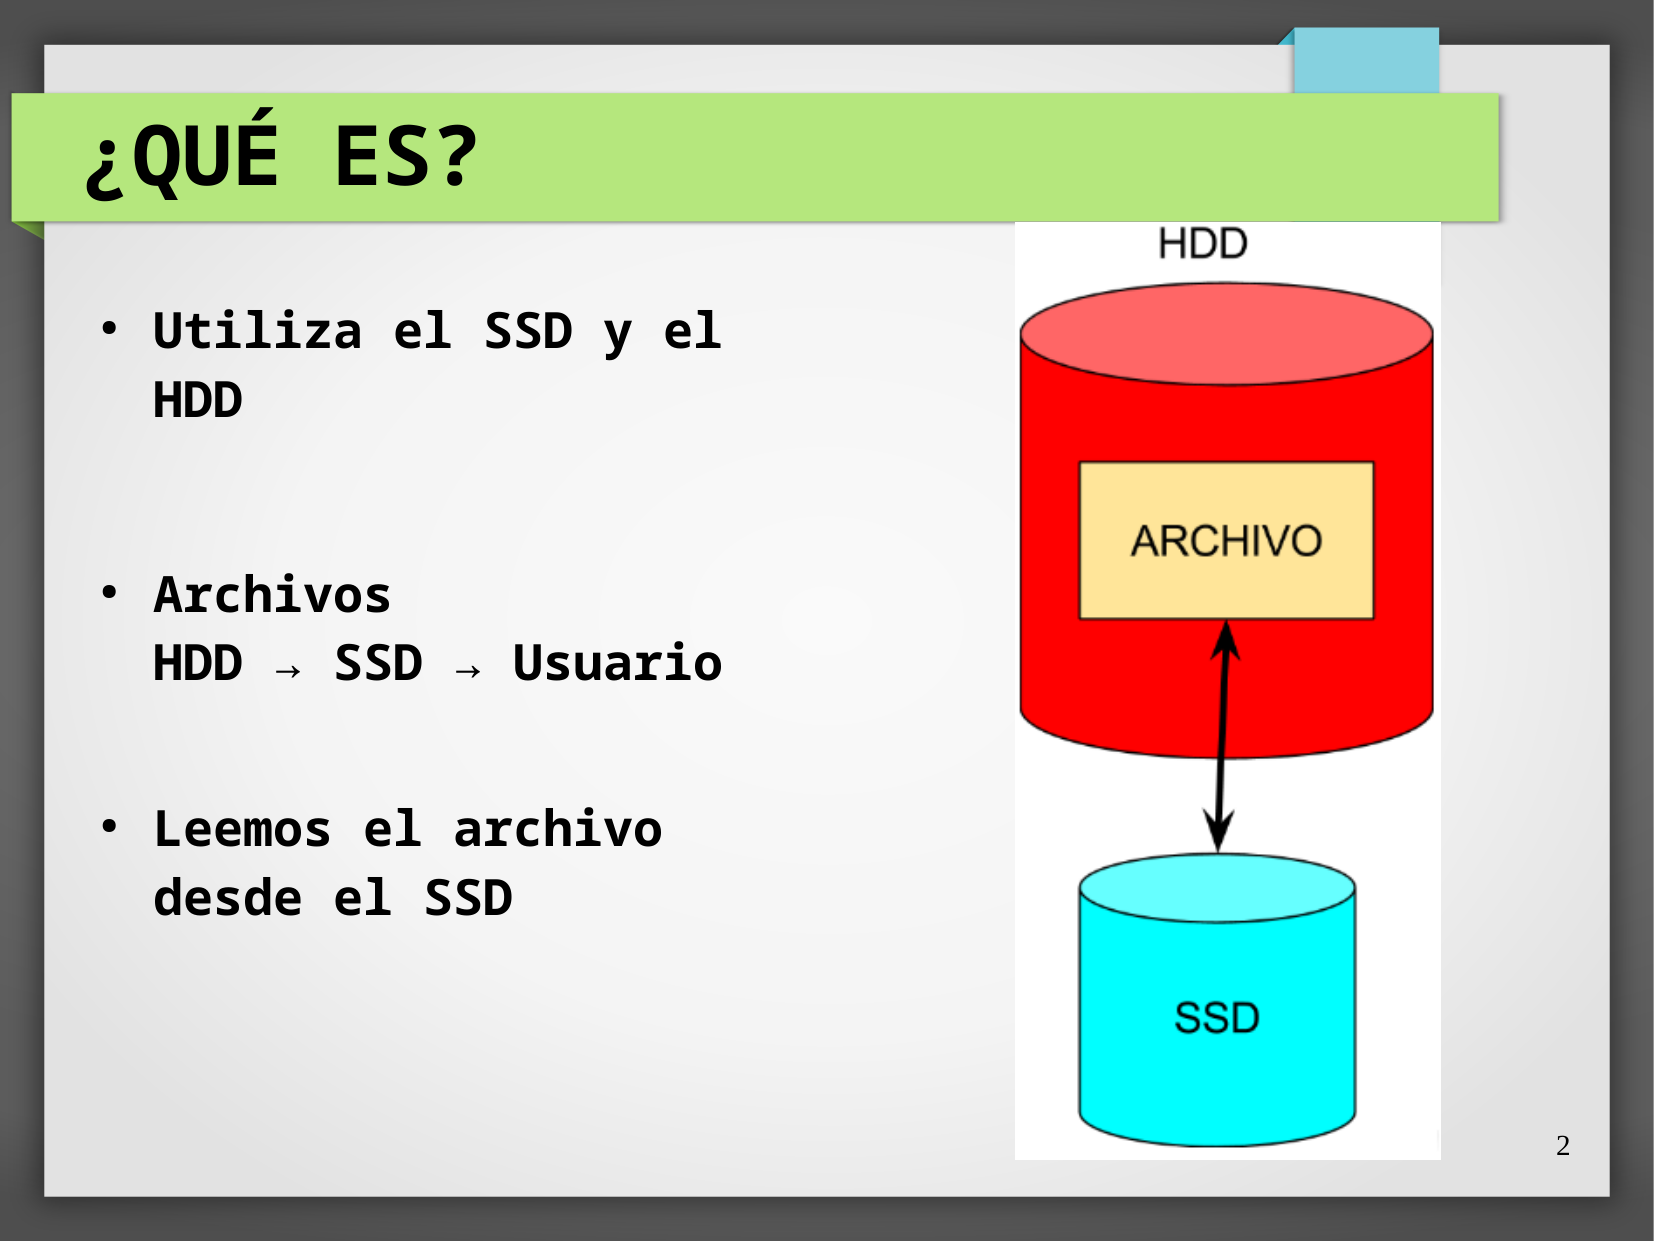

# ¿QUÉ ES?
Utiliza el SSD y el HDD
Archivos
HDD → SSD → Usuario
Leemos el archivo desde el SSD
2